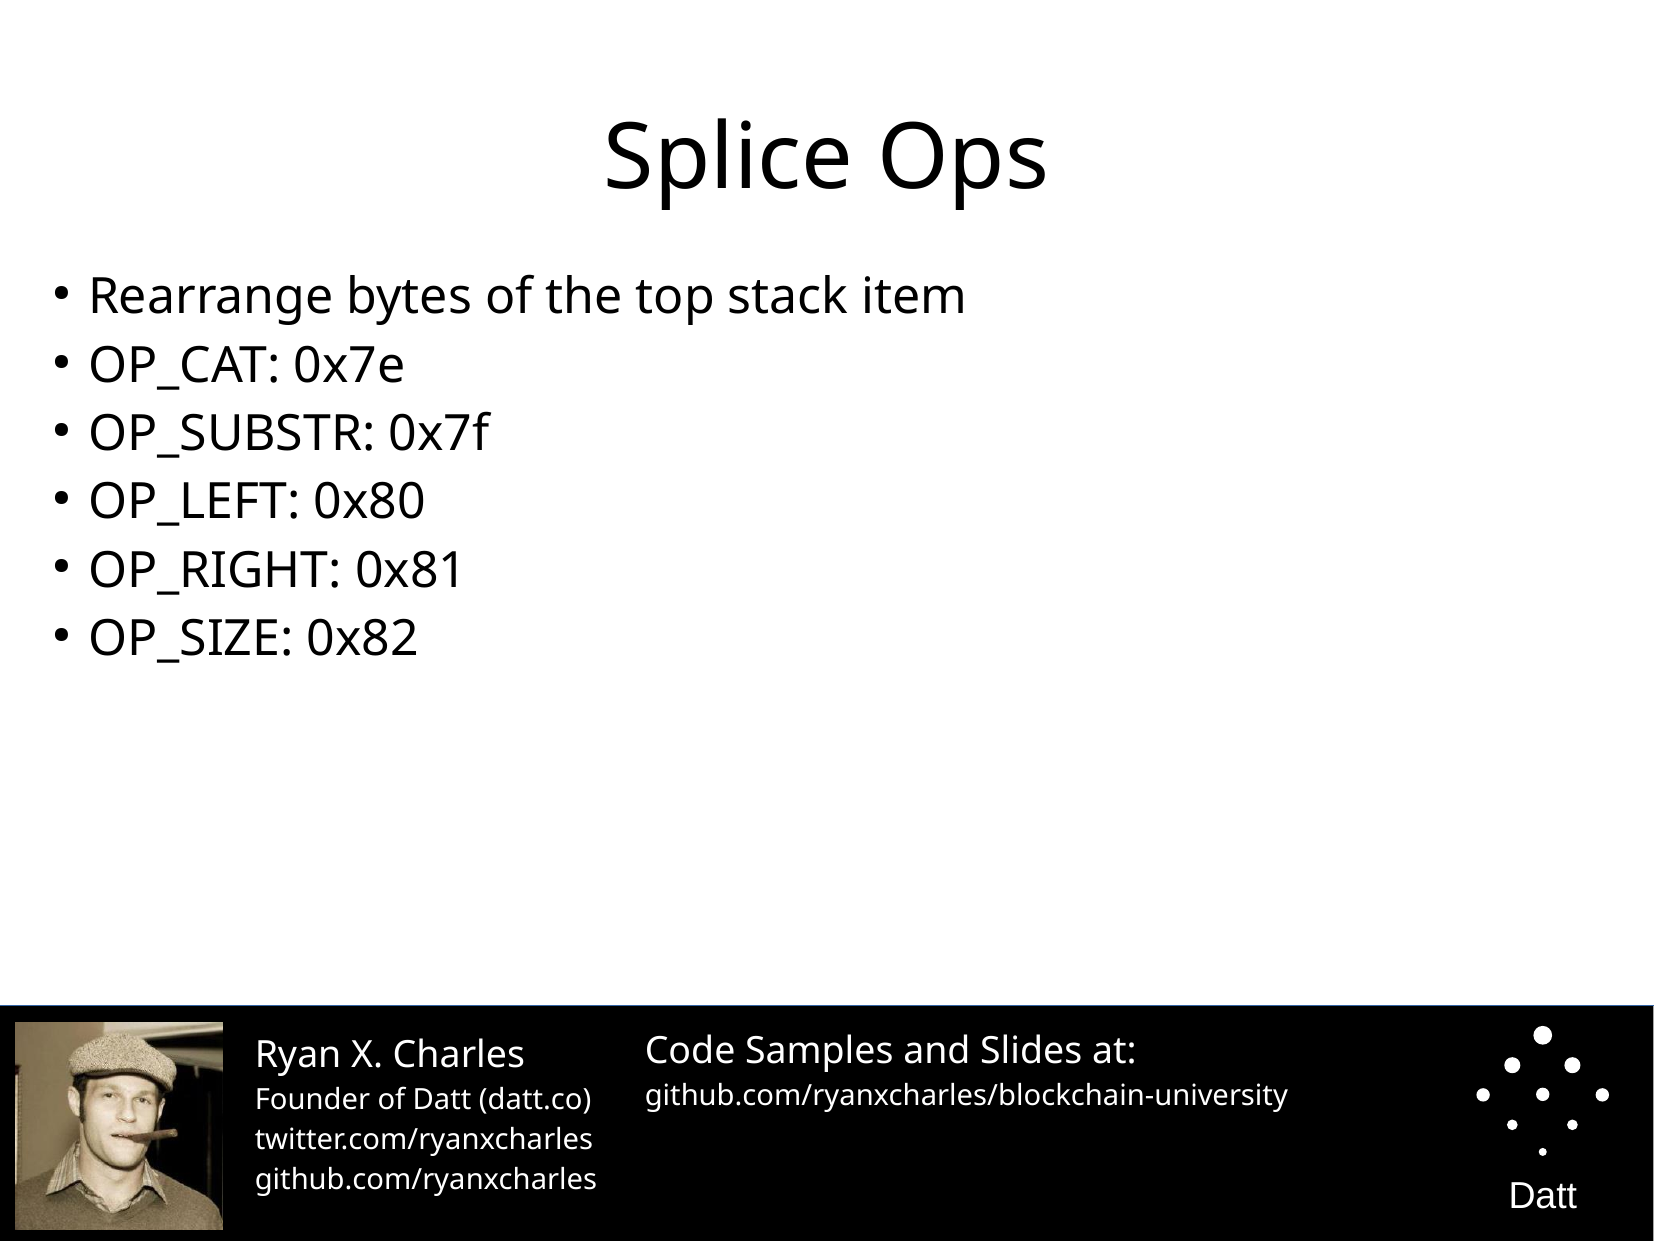

# Splice Ops
Rearrange bytes of the top stack item
OP_CAT: 0x7e
OP_SUBSTR: 0x7f
OP_LEFT: 0x80
OP_RIGHT: 0x81
OP_SIZE: 0x82
Code Samples and Slides at:
github.com/ryanxcharles/blockchain-university
Ryan X. Charles
Founder of Datt (datt.co)
twitter.com/ryanxcharles
github.com/ryanxcharles
Datt